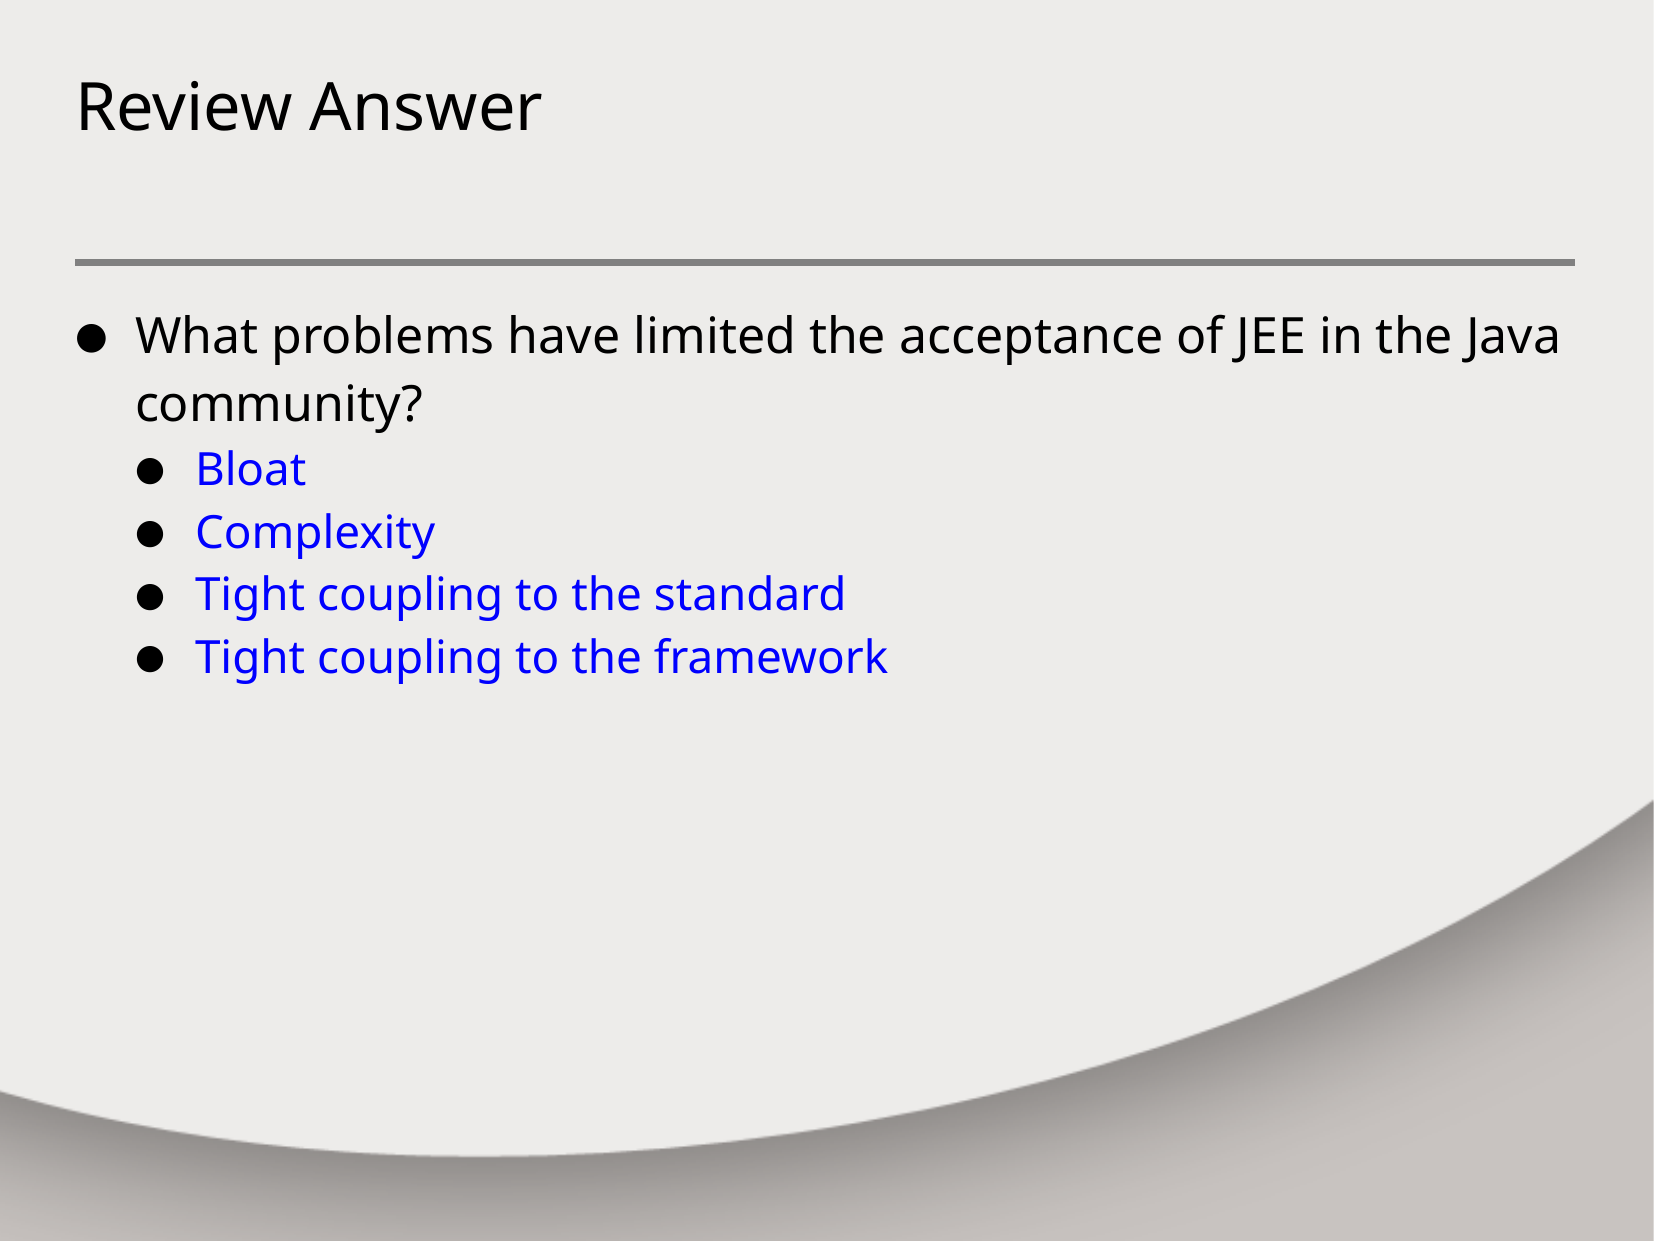

# Review Answer
What problems have limited the acceptance of JEE in the Java community?
Bloat
Complexity
Tight coupling to the standard
Tight coupling to the framework